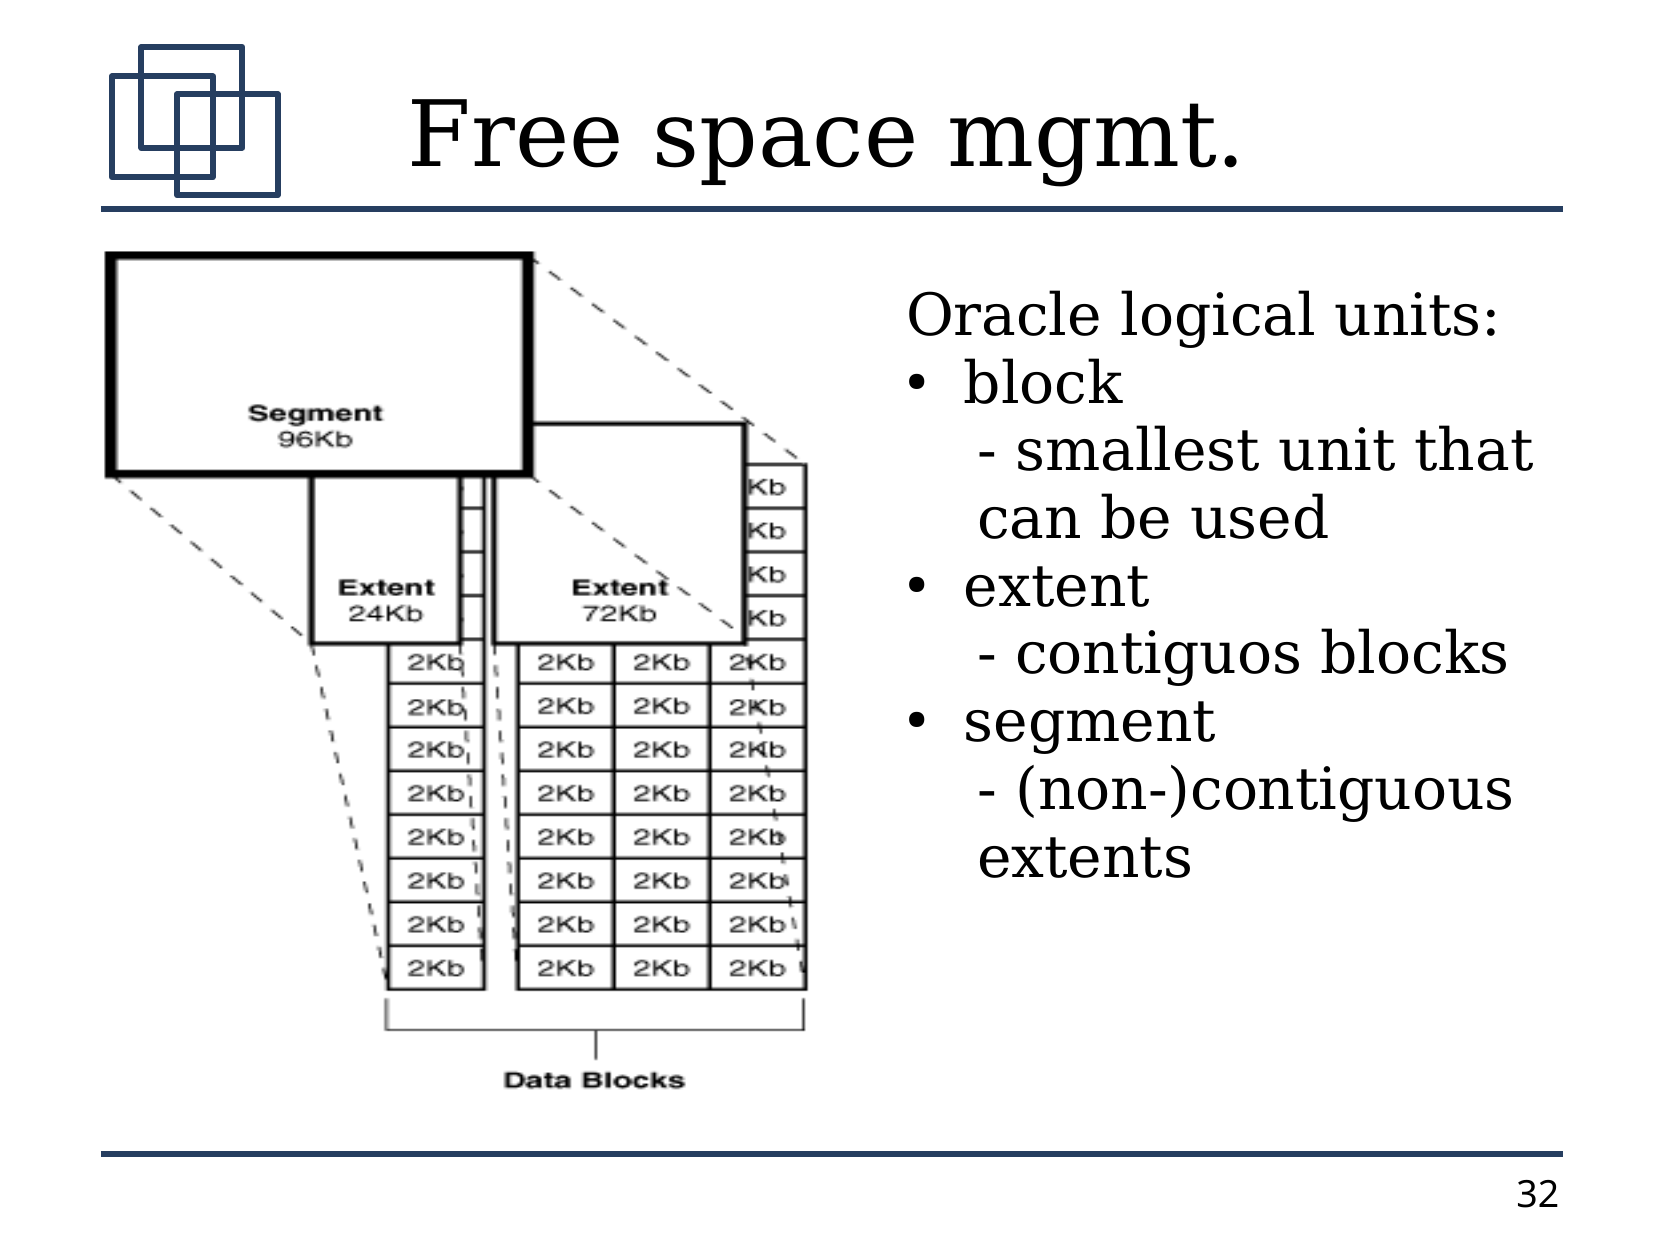

# Free space mgmt.
Oracle logical units:
 block
- smallest unit that
can be used
 extent
- contiguos blocks
 segment
- (non-)contiguous
extents